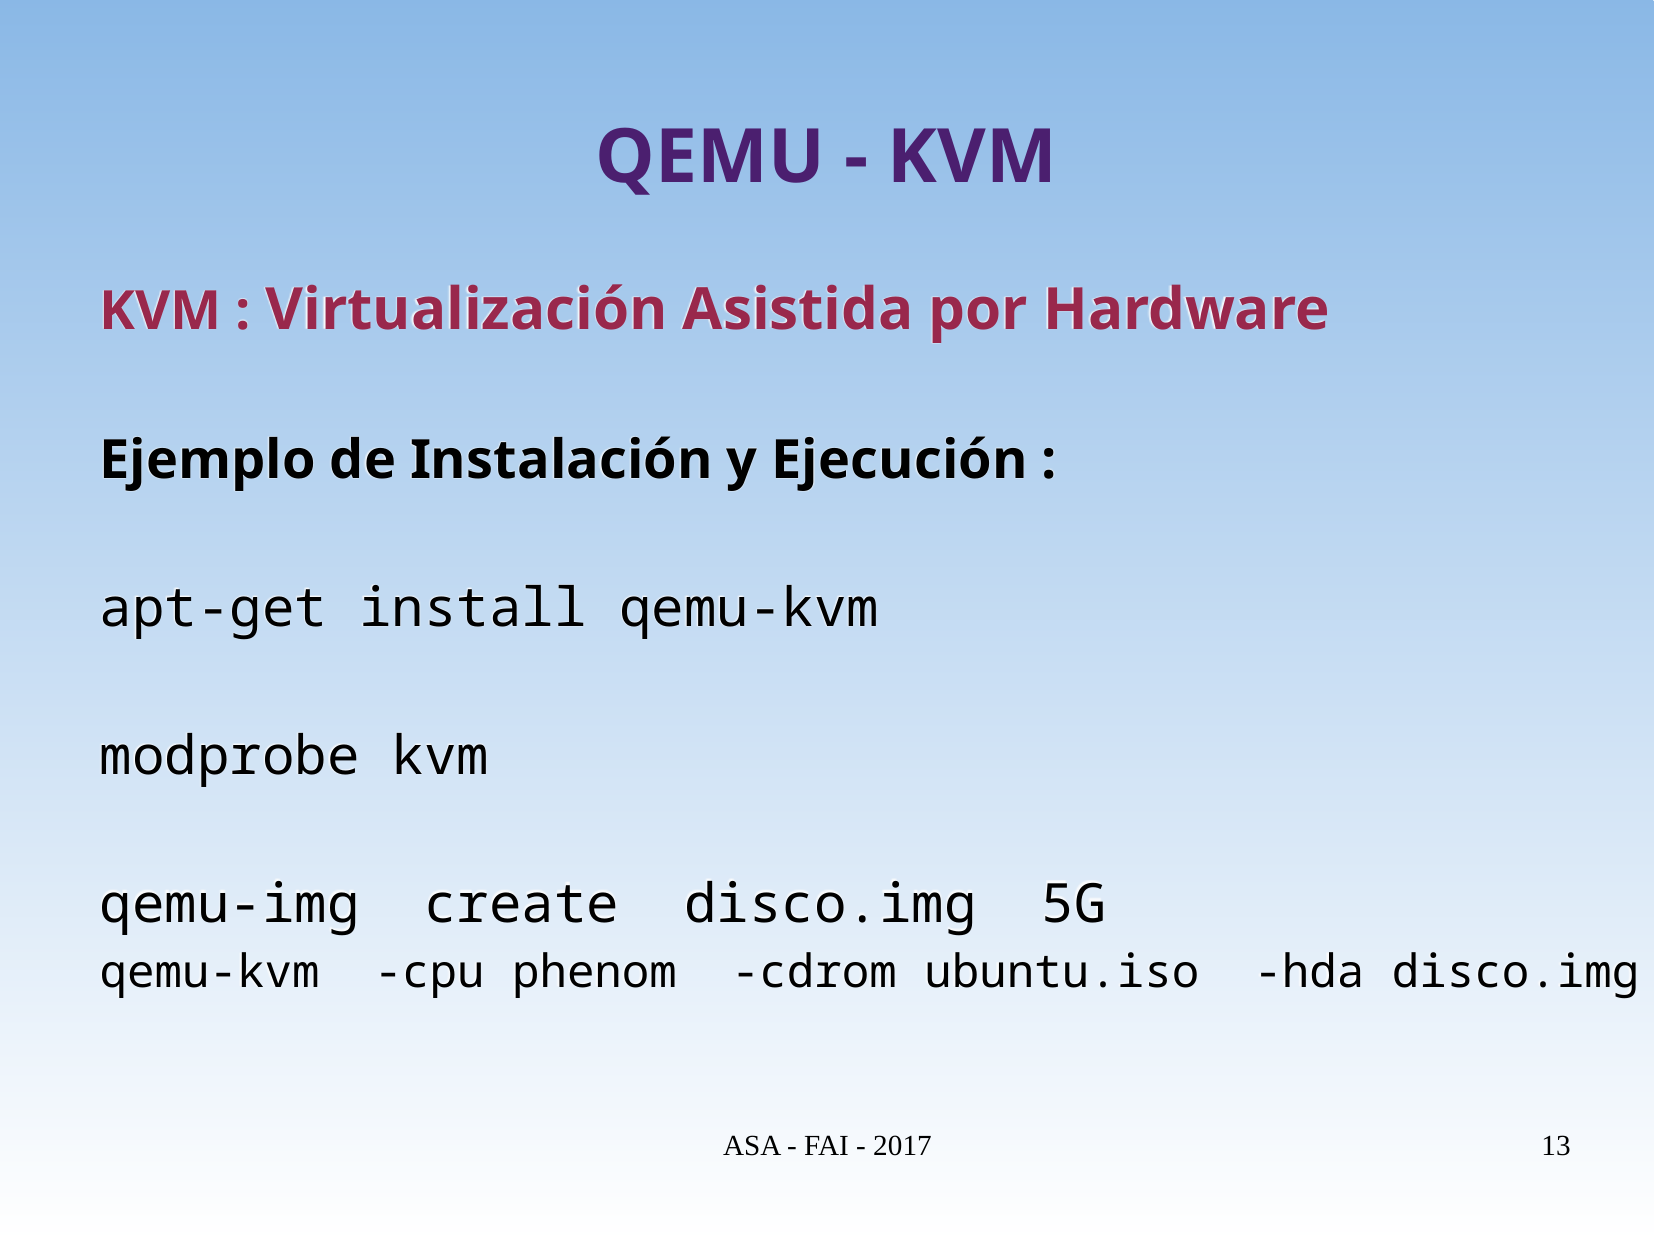

# QEMU - KVM
KVM : Virtualización Asistida por Hardware
Ejemplo de Instalación y Ejecución :
apt-get install qemu-kvm
modprobe kvm
qemu-img create disco.img 5G
qemu-kvm -cpu phenom -cdrom ubuntu.iso -hda disco.img
ASA - FAI - 2017
13